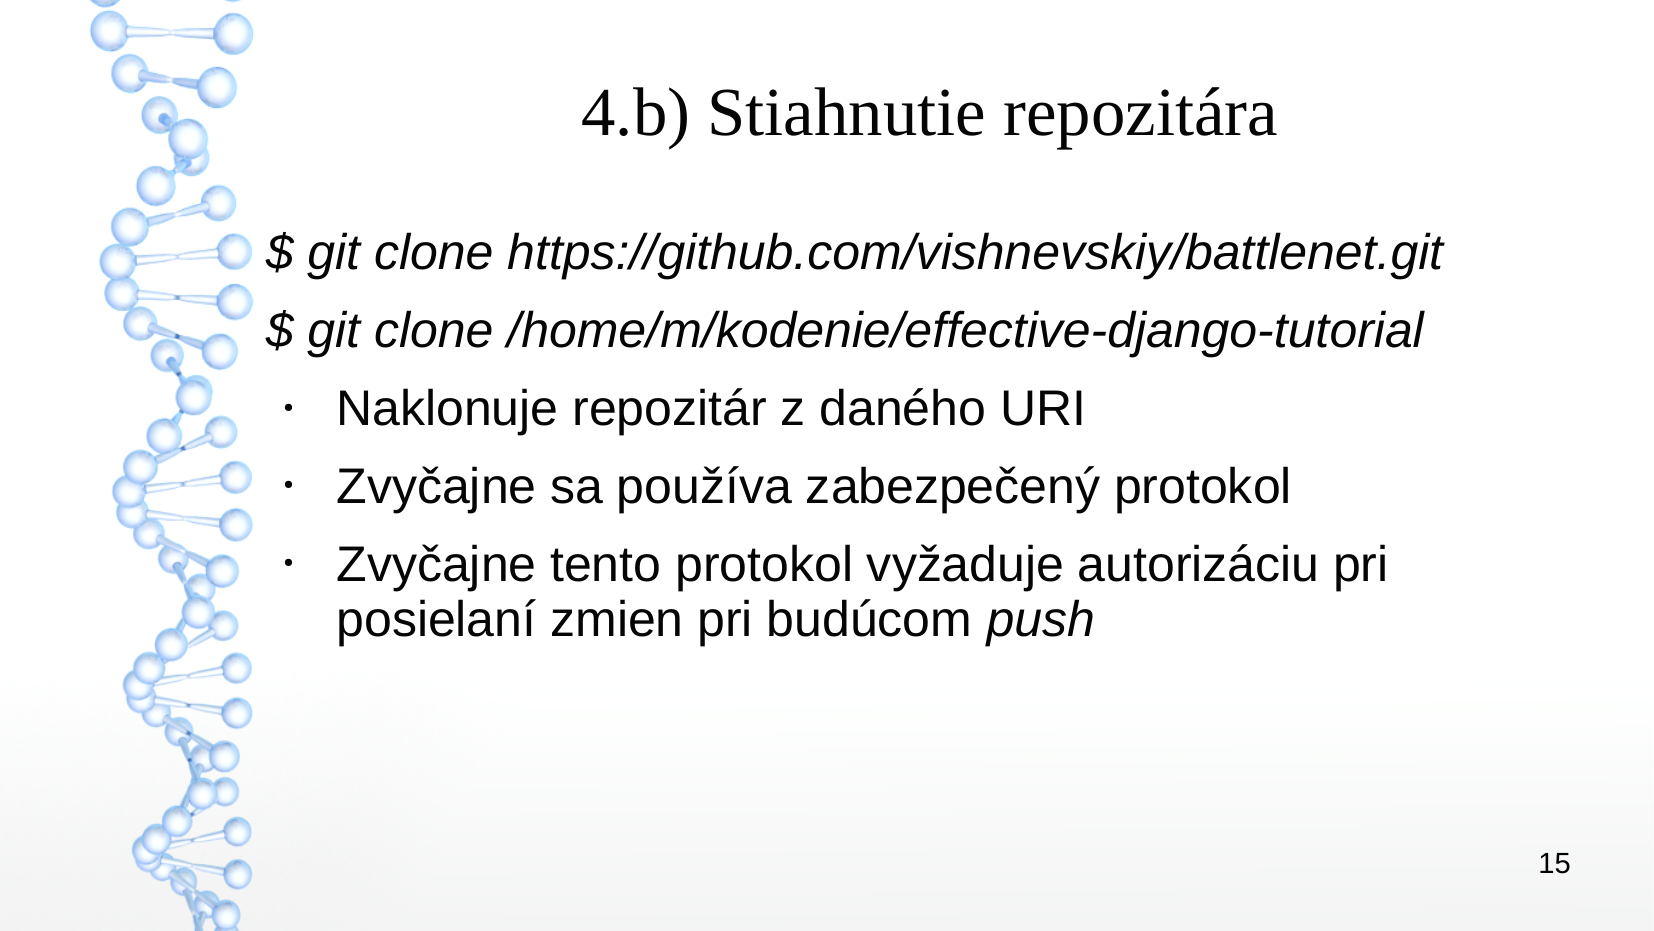

# 4.b) Stiahnutie repozitára
$ git clone https://github.com/vishnevskiy/battlenet.git
$ git clone /home/m/kodenie/effective-django-tutorial
Naklonuje repozitár z daného URI
Zvyčajne sa používa zabezpečený protokol
Zvyčajne tento protokol vyžaduje autorizáciu pri posielaní zmien pri budúcom push
15